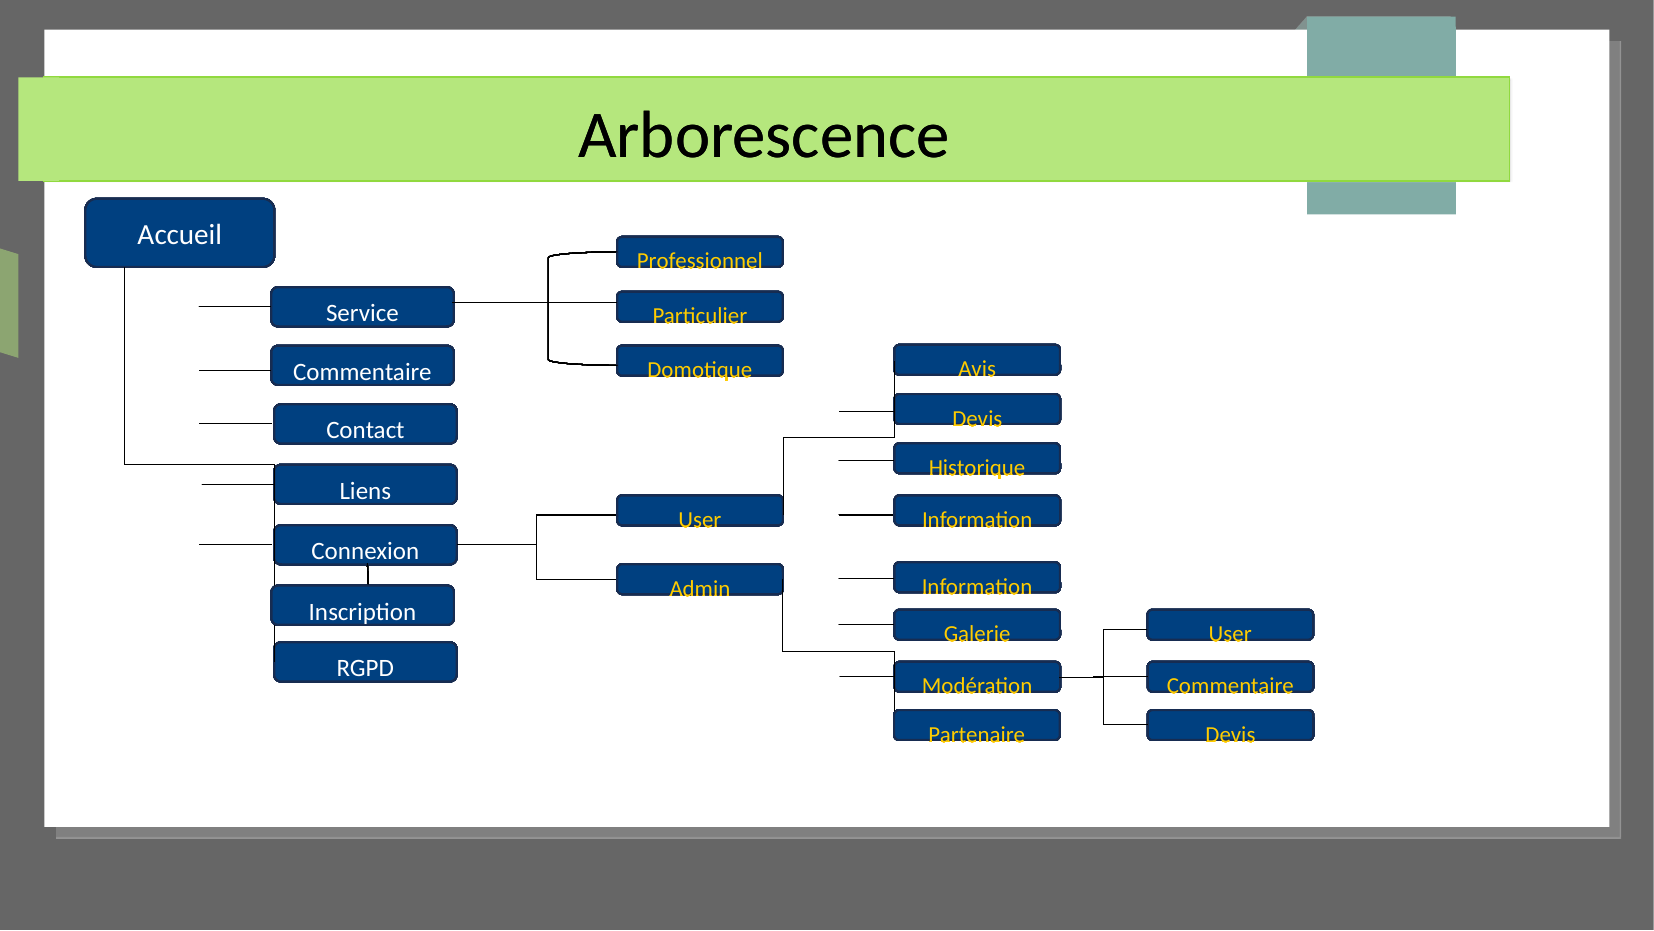

Arborescence
Arborescence
Accueil
Accueil
Accueil
Accueil
Accueil
Accueil
Accueil
Accueil
Accueil
Accueil
Accueil
Accueil
Accueil
Accueil
Accueil
Accueil
Professionnel
Professionnel
Professionnel
Professionnel
Professionnel
Professionnel
Professionnel
Professionnel
Professionnel
Professionnel
Professionnel
Professionnel
Professionnel
Professionnel
Professionnel
Professionnel
Service
Service
Service
Service
Service
Service
Service
Service
Service
Service
Service
Service
Service
Service
Service
Service
Particulier
Particulier
Particulier
Particulier
Particulier
Particulier
Particulier
Particulier
Particulier
Particulier
Particulier
Particulier
Particulier
Particulier
Particulier
Particulier
Avis
Avis
Avis
Avis
Avis
Avis
Avis
Avis
Avis
Avis
Avis
Avis
Avis
Avis
Avis
Avis
Commentaire
Commentaire
Commentaire
Commentaire
Commentaire
Commentaire
Commentaire
Commentaire
Commentaire
Commentaire
Commentaire
Commentaire
Commentaire
Commentaire
Commentaire
Commentaire
Domotique
Domotique
Domotique
Domotique
Domotique
Domotique
Domotique
Domotique
Domotique
Domotique
Domotique
Domotique
Domotique
Domotique
Domotique
Domotique
Devis
Devis
Devis
Devis
Devis
Devis
Devis
Devis
Devis
Devis
Devis
Devis
Devis
Devis
Devis
Devis
Contact
Contact
Contact
Contact
Contact
Contact
Contact
Contact
Contact
Contact
Contact
Contact
Contact
Contact
Contact
Contact
Historique
Historique
Historique
Historique
Historique
Historique
Historique
Historique
Historique
Historique
Historique
Historique
Historique
Historique
Historique
Historique
Liens
Liens
Liens
Liens
Liens
Liens
Liens
Liens
Liens
Liens
Liens
Liens
Liens
Liens
Liens
Liens
User
User
User
User
User
User
User
User
User
User
User
User
User
User
User
User
Information
Information
Information
Information
Information
Information
Information
Information
Information
Information
Information
Information
Information
Information
Information
Information
Connexion
Connexion
Connexion
Connexion
Connexion
Connexion
Connexion
Connexion
Connexion
Connexion
Connexion
Connexion
Connexion
Connexion
Connexion
Connexion
Information
Information
Information
Information
Information
Information
Information
Information
Information
Information
Information
Information
Information
Information
Information
Information
Admin
Admin
Admin
Admin
Admin
Admin
Admin
Admin
Admin
Admin
Admin
Admin
Admin
Admin
Admin
Admin
Inscription
Inscription
Inscription
Inscription
Inscription
Inscription
Inscription
Inscription
Inscription
Inscription
Inscription
Inscription
Inscription
Inscription
Inscription
Inscription
Galerie
Galerie
Galerie
Galerie
Galerie
Galerie
Galerie
Galerie
Galerie
Galerie
Galerie
Galerie
Galerie
Galerie
Galerie
Galerie
User
User
User
User
User
User
User
User
User
User
User
User
User
User
User
User
RGPD
RGPD
RGPD
RGPD
RGPD
RGPD
RGPD
RGPD
RGPD
RGPD
RGPD
RGPD
RGPD
RGPD
RGPD
RGPD
Modération
Modération
Modération
Modération
Modération
Modération
Modération
Modération
Modération
Modération
Modération
Modération
Modération
Modération
Modération
Modération
Commentaire
Commentaire
Commentaire
Commentaire
Commentaire
Commentaire
Commentaire
Commentaire
Commentaire
Commentaire
Commentaire
Commentaire
Commentaire
Commentaire
Commentaire
Commentaire
Partenaire
Partenaire
Partenaire
Partenaire
Partenaire
Partenaire
Partenaire
Partenaire
Partenaire
Partenaire
Partenaire
Partenaire
Partenaire
Partenaire
Partenaire
Partenaire
Devis
Devis
Devis
Devis
Devis
Devis
Devis
Devis
Devis
Devis
Devis
Devis
Devis
Devis
Devis
Devis